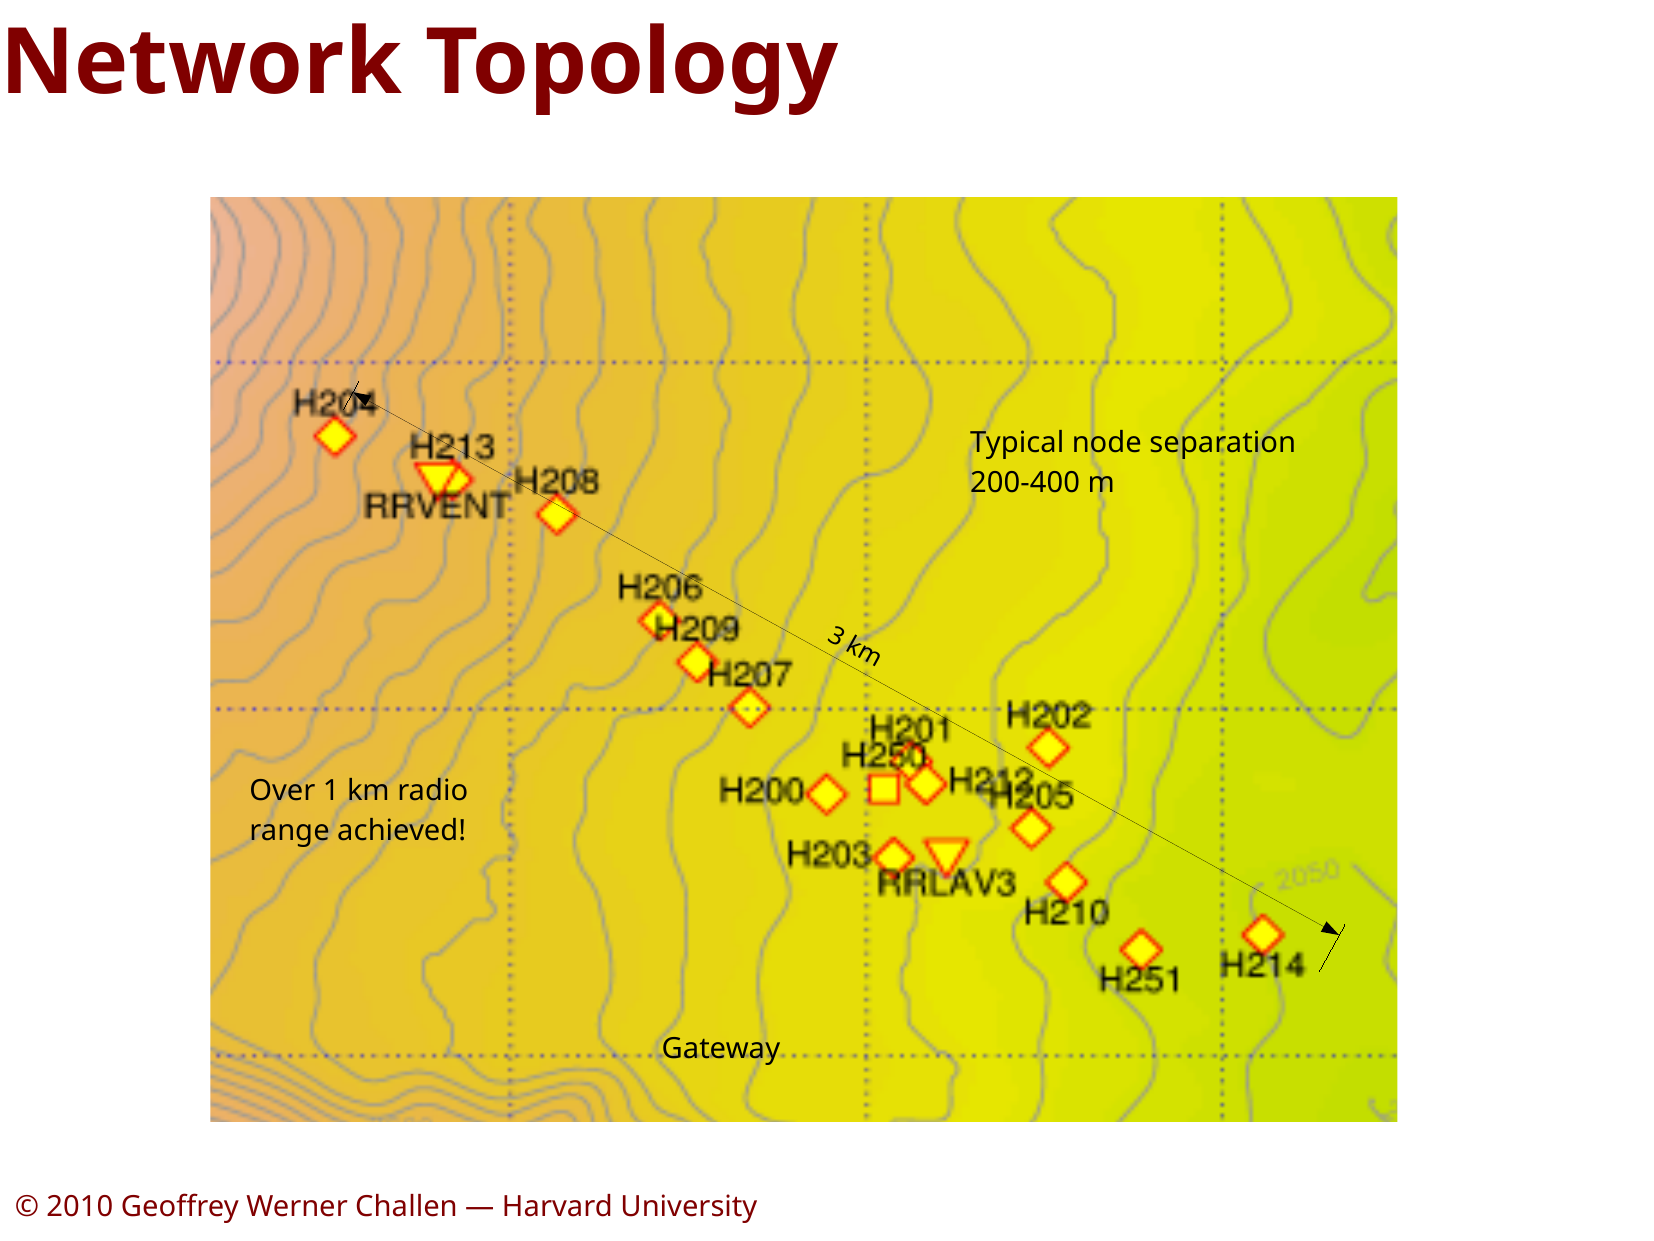

# Network Topology
Typical node separation
200-400 m
Over 1 km radio
range achieved!
Gateway